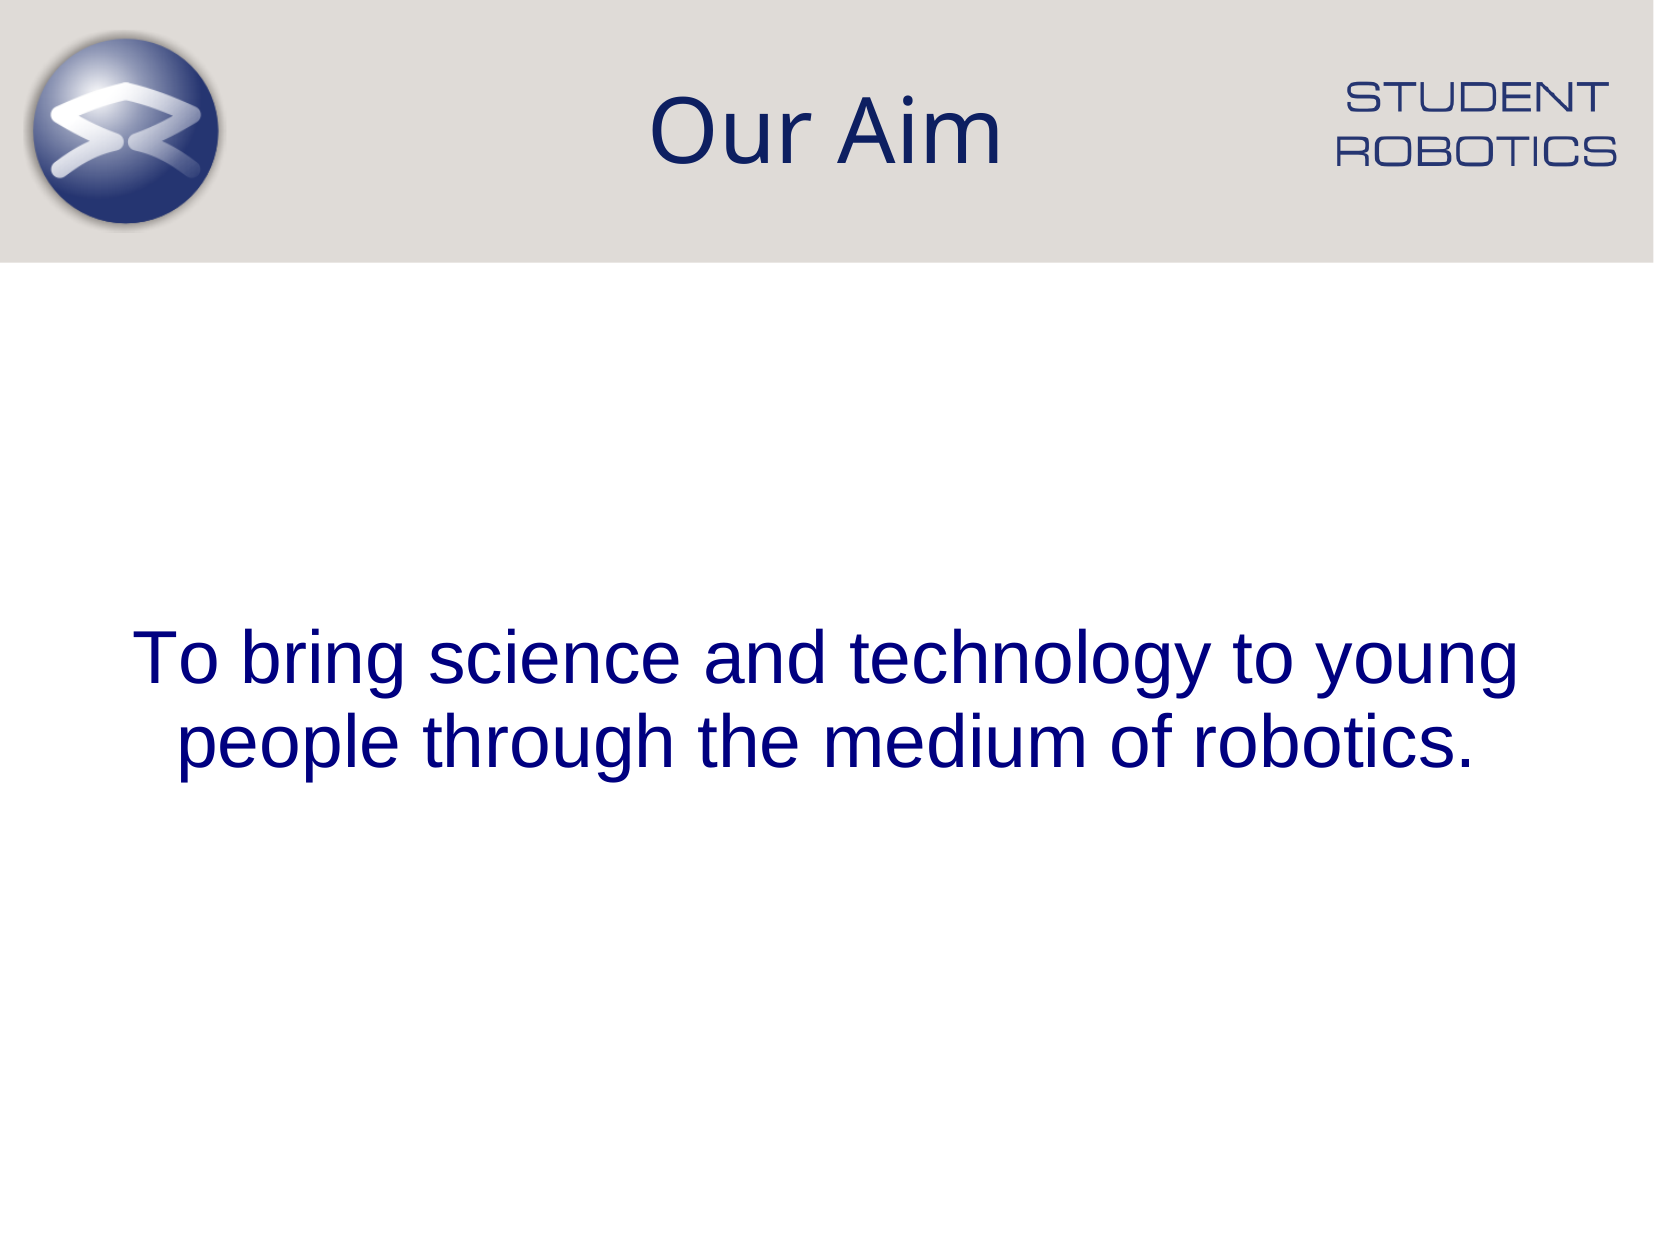

# Our Aim
To bring science and technology to young people through the medium of robotics.